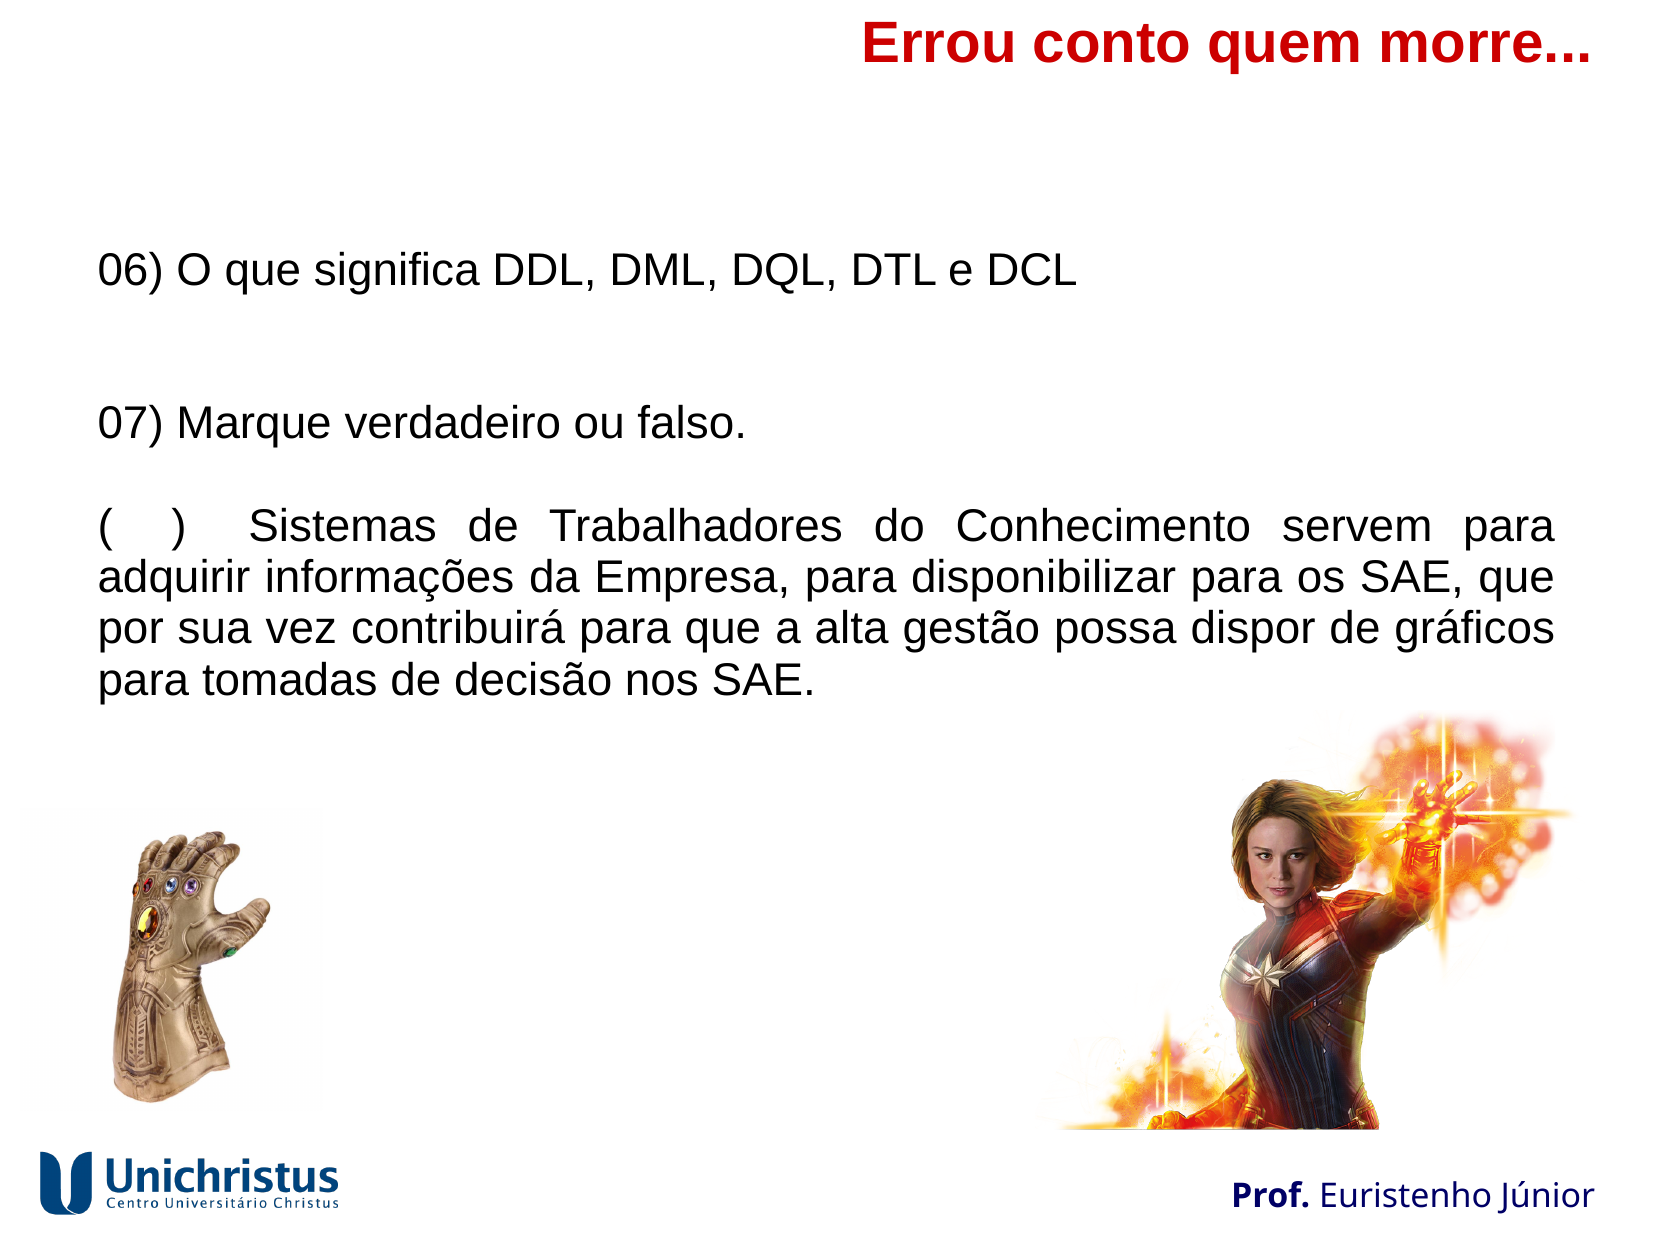

Errou conto quem morre...
06) O que significa DDL, DML, DQL, DTL e DCL
07) Marque verdadeiro ou falso.
(	) Sistemas de Trabalhadores do Conhecimento servem para adquirir informações da Empresa, para disponibilizar para os SAE, que por sua vez contribuirá para que a alta gestão possa dispor de gráficos para tomadas de decisão nos SAE.
Prof. Euristenho Júnior